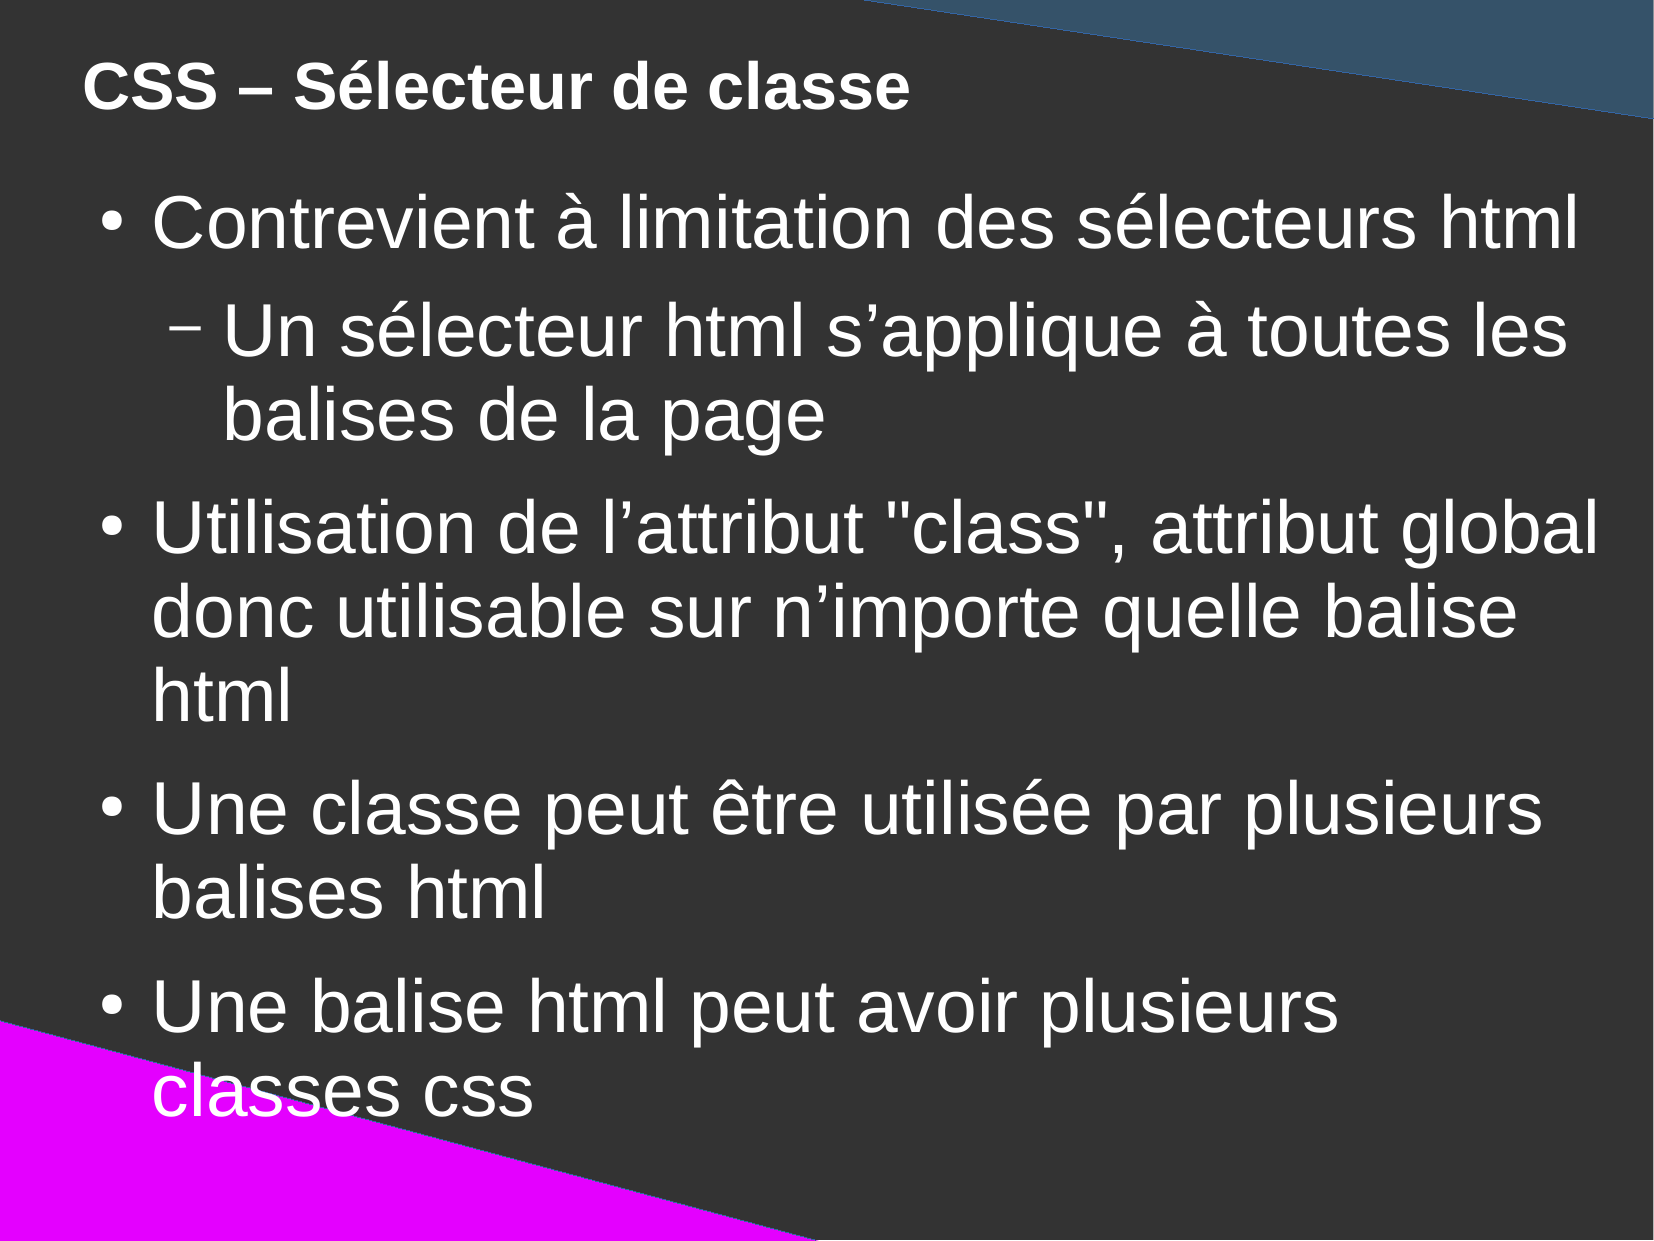

# CSS – Sélecteur de classe
Contrevient à limitation des sélecteurs html
Un sélecteur html s’applique à toutes les balises de la page
Utilisation de l’attribut "class", attribut global donc utilisable sur n’importe quelle balise html
Une classe peut être utilisée par plusieurs balises html
Une balise html peut avoir plusieurs classes css